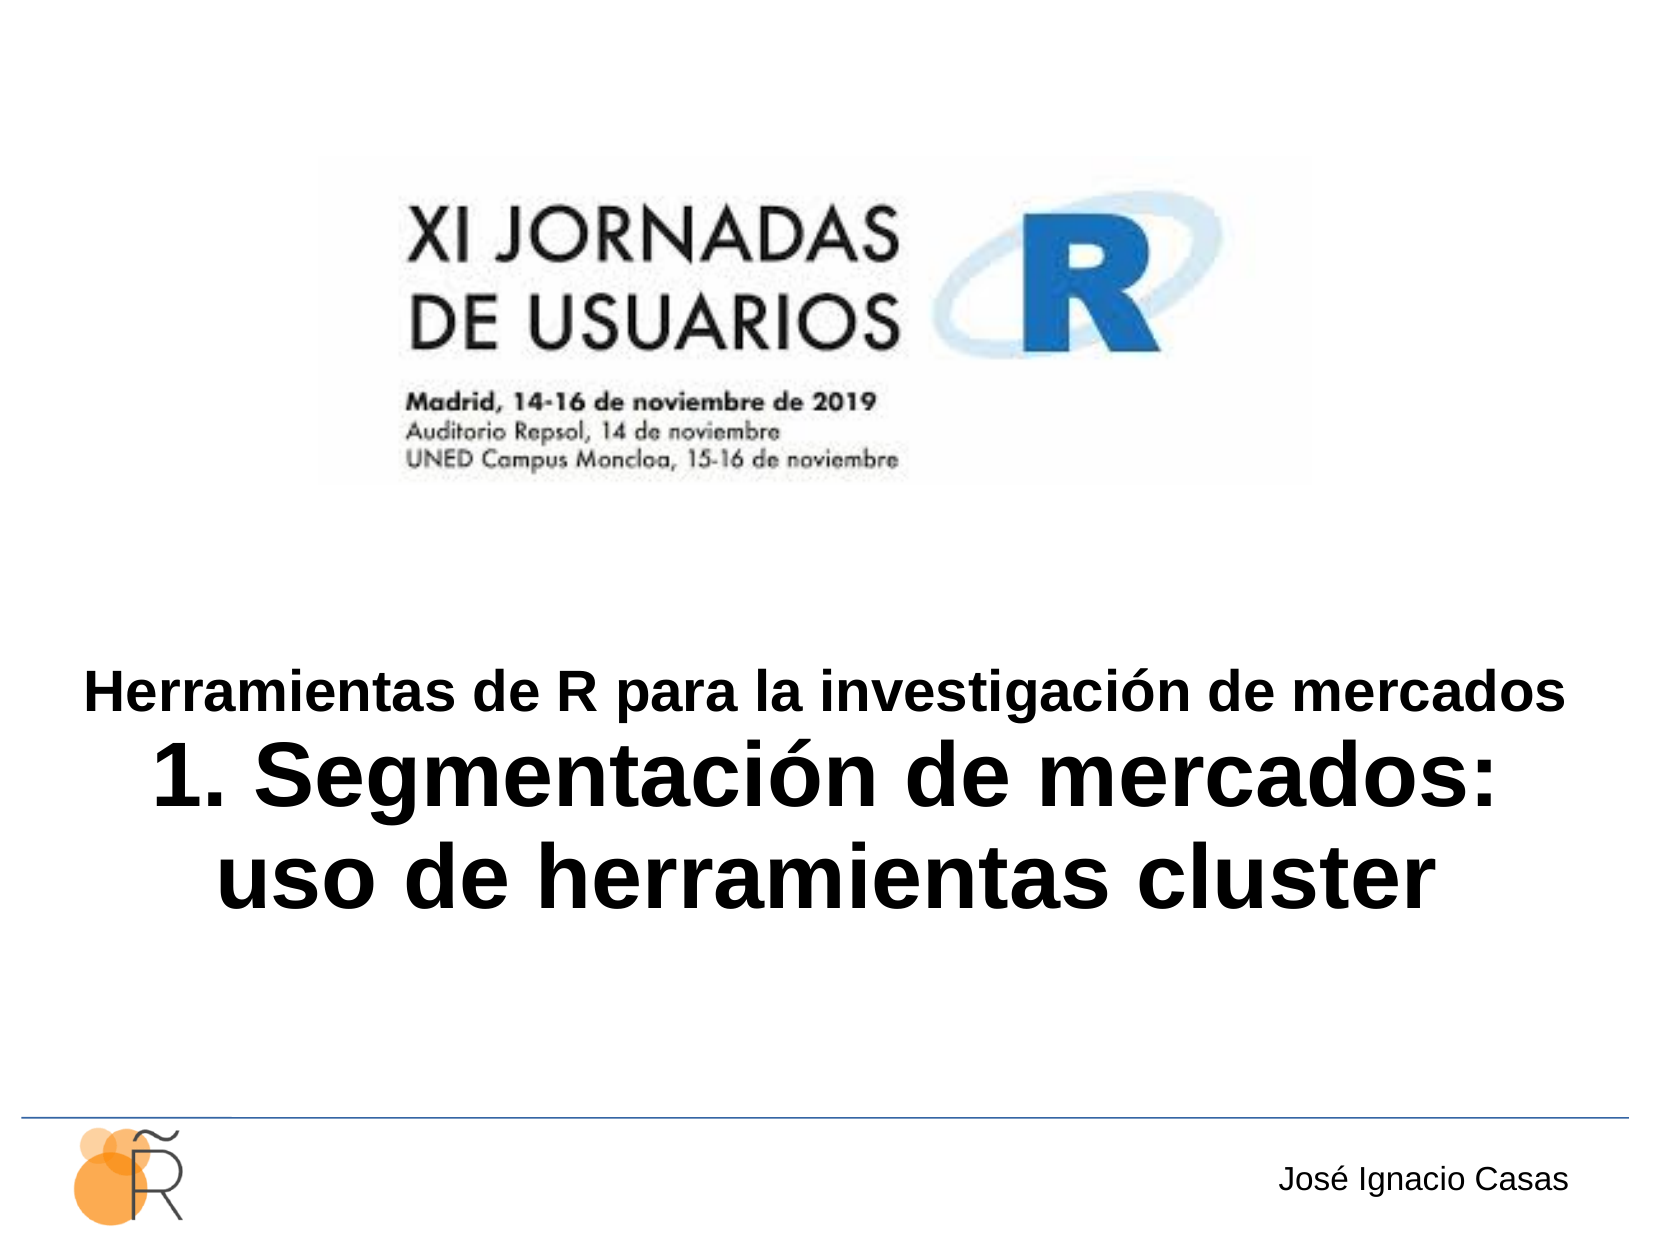

Herramientas de R para la investigación de mercados
1. Segmentación de mercados: uso de herramientas cluster